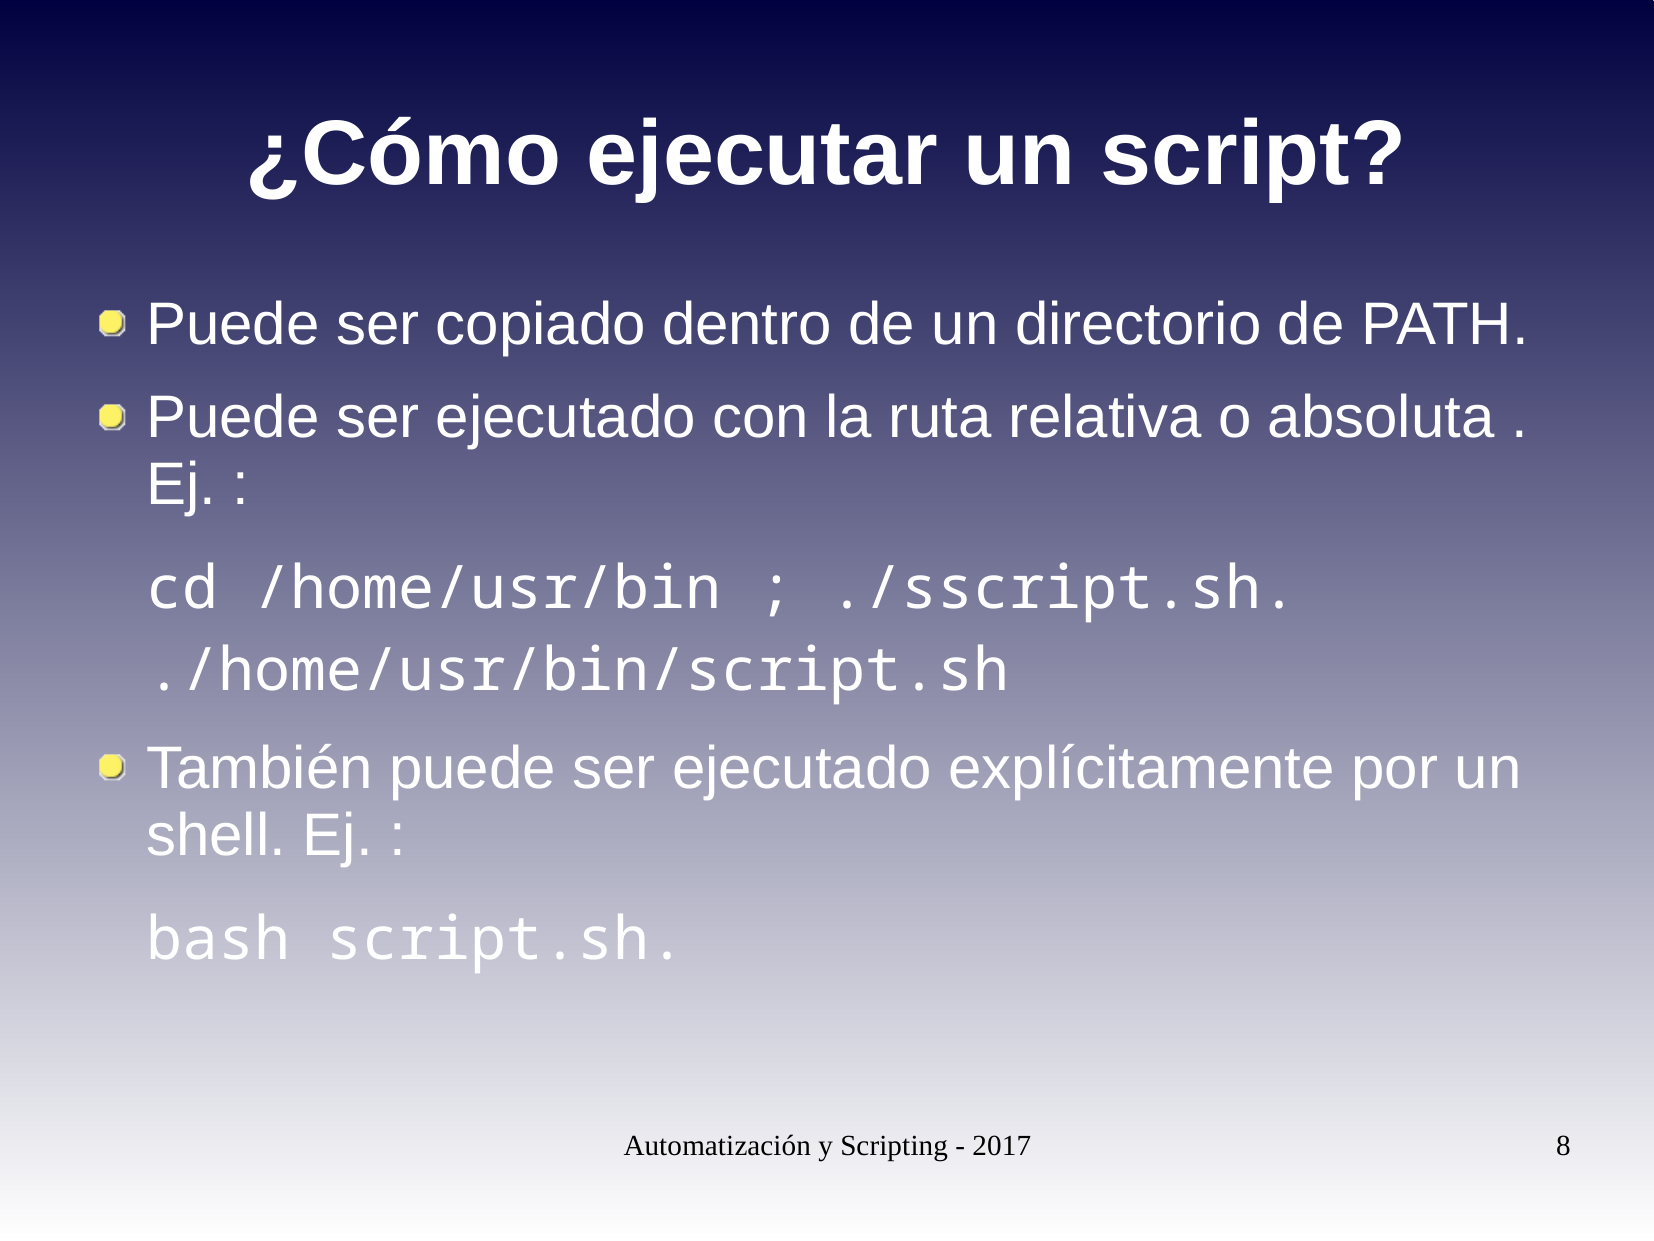

# ¿Cómo ejecutar un script?
Puede ser copiado dentro de un directorio de PATH.
Puede ser ejecutado con la ruta relativa o absoluta .
Ej. :
cd /home/usr/bin ; ./sscript.sh.
./home/usr/bin/script.sh
También puede ser ejecutado explícitamente por un shell. Ej. :
bash script.sh.
Automatización y Scripting - 2017
8